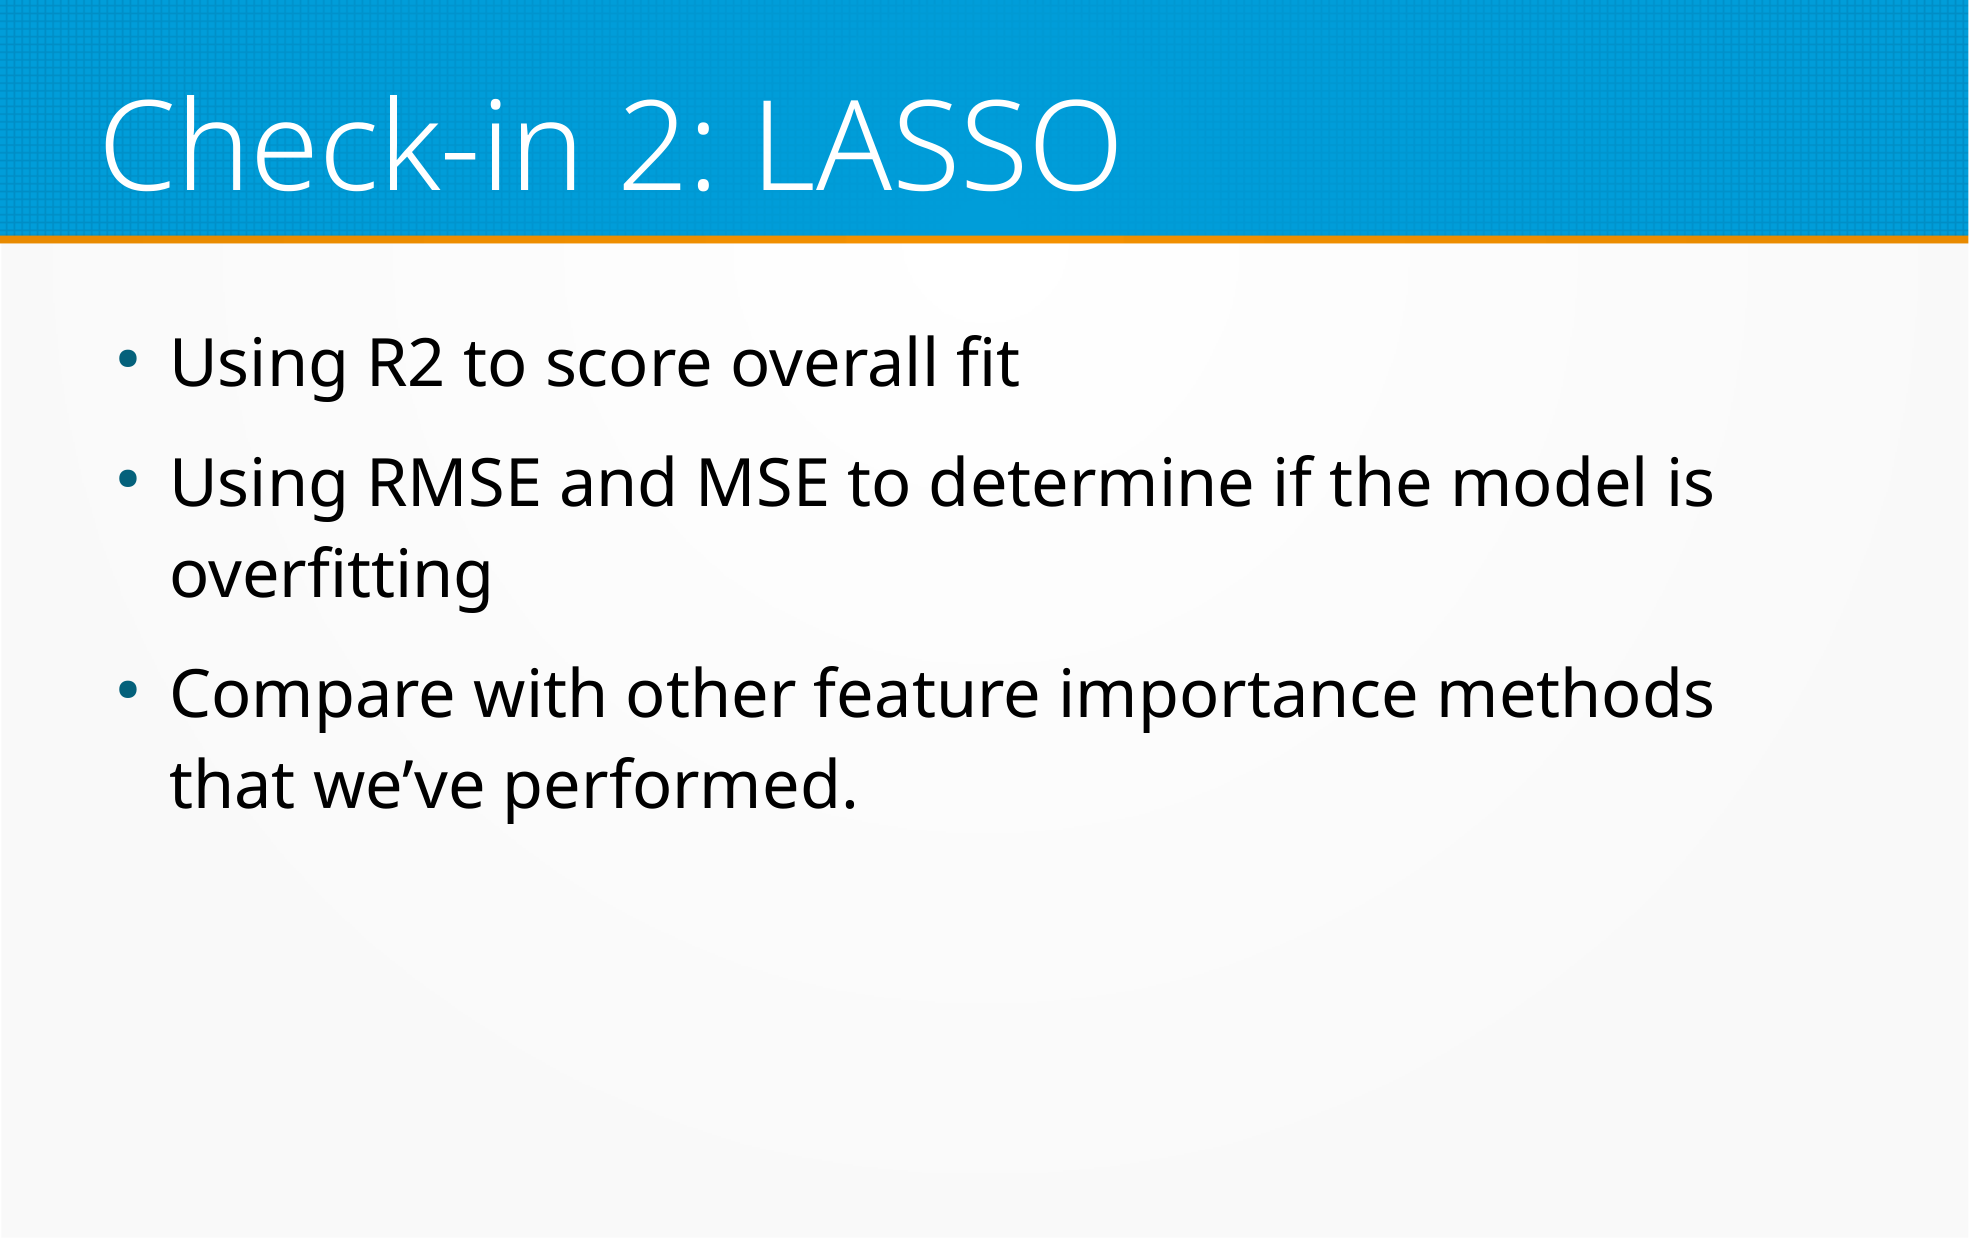

# Check-in 2: LASSO
Using R2 to score overall fit
Using RMSE and MSE to determine if the model is overfitting
Compare with other feature importance methods that we’ve performed.